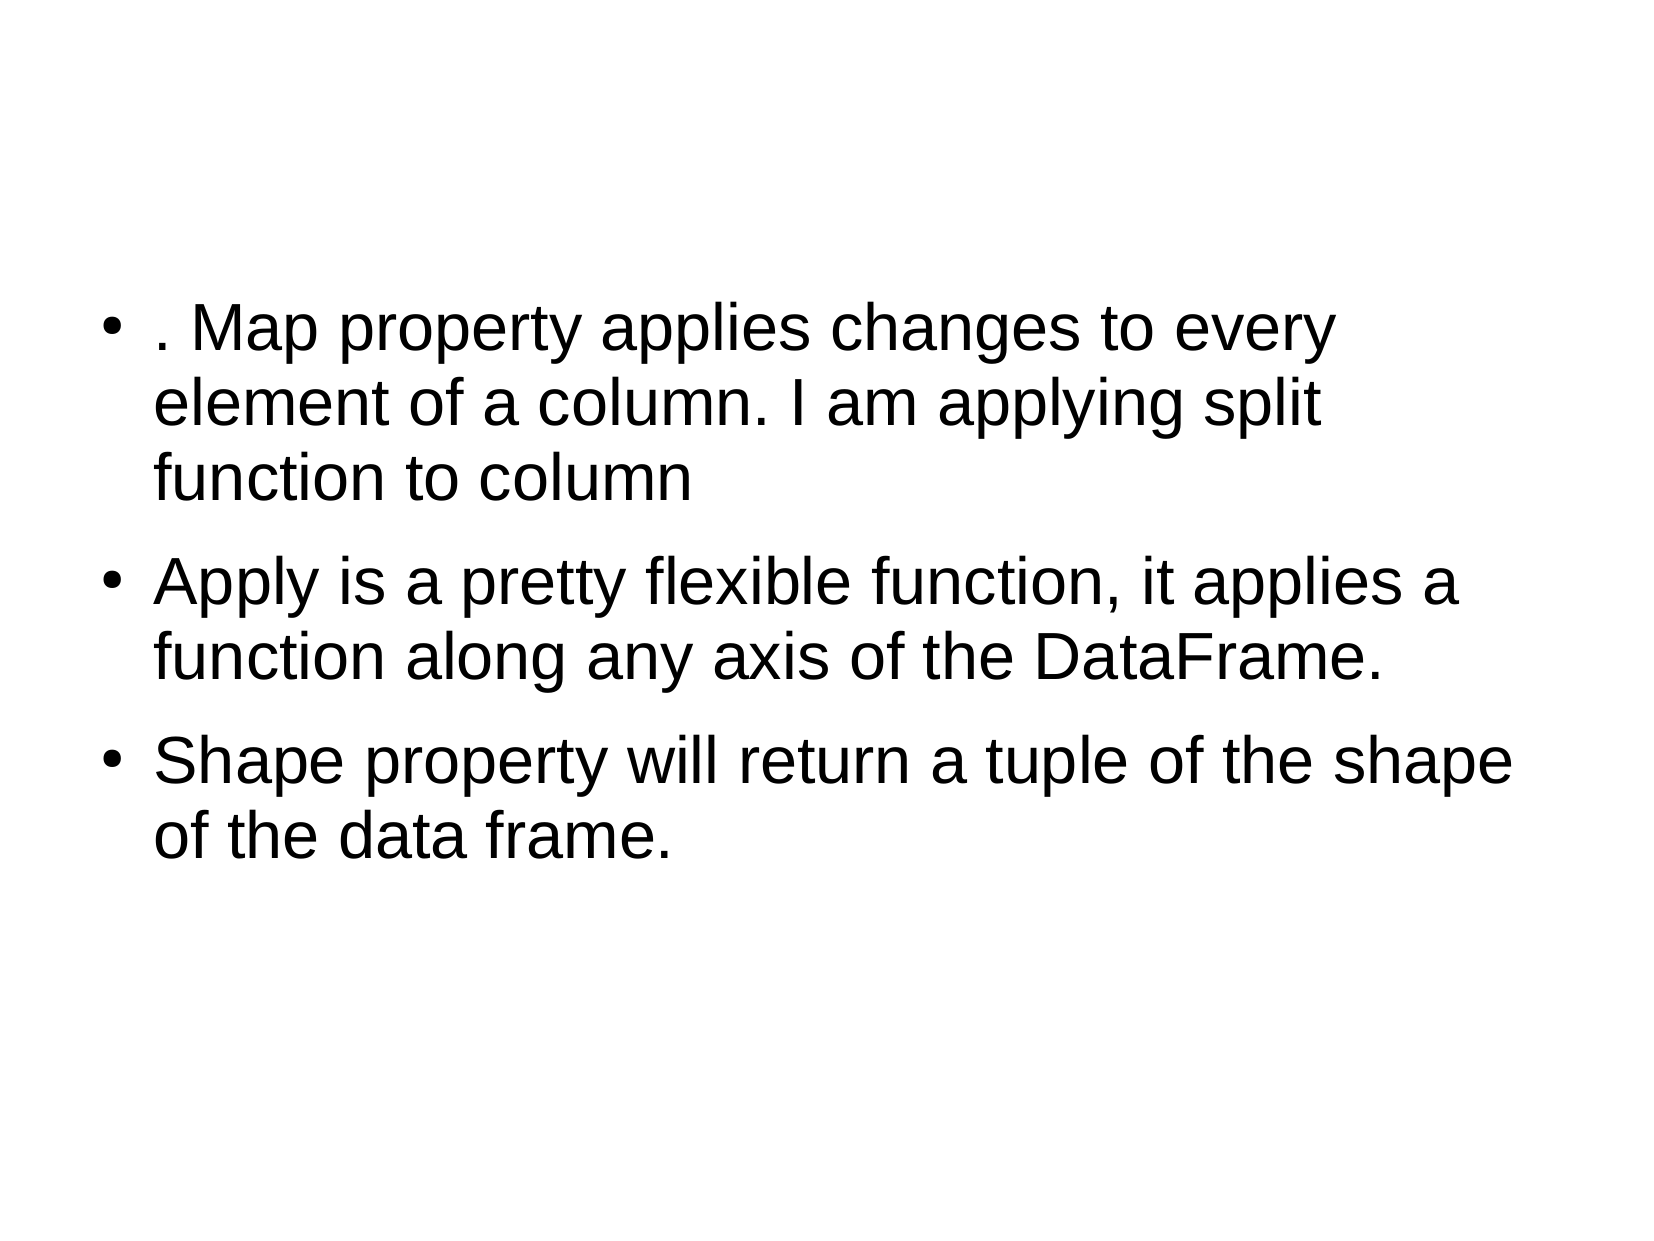

#
. Map property applies changes to every element of a column. I am applying split function to column
Apply is a pretty flexible function, it applies a function along any axis of the DataFrame.
Shape property will return a tuple of the shape of the data frame.